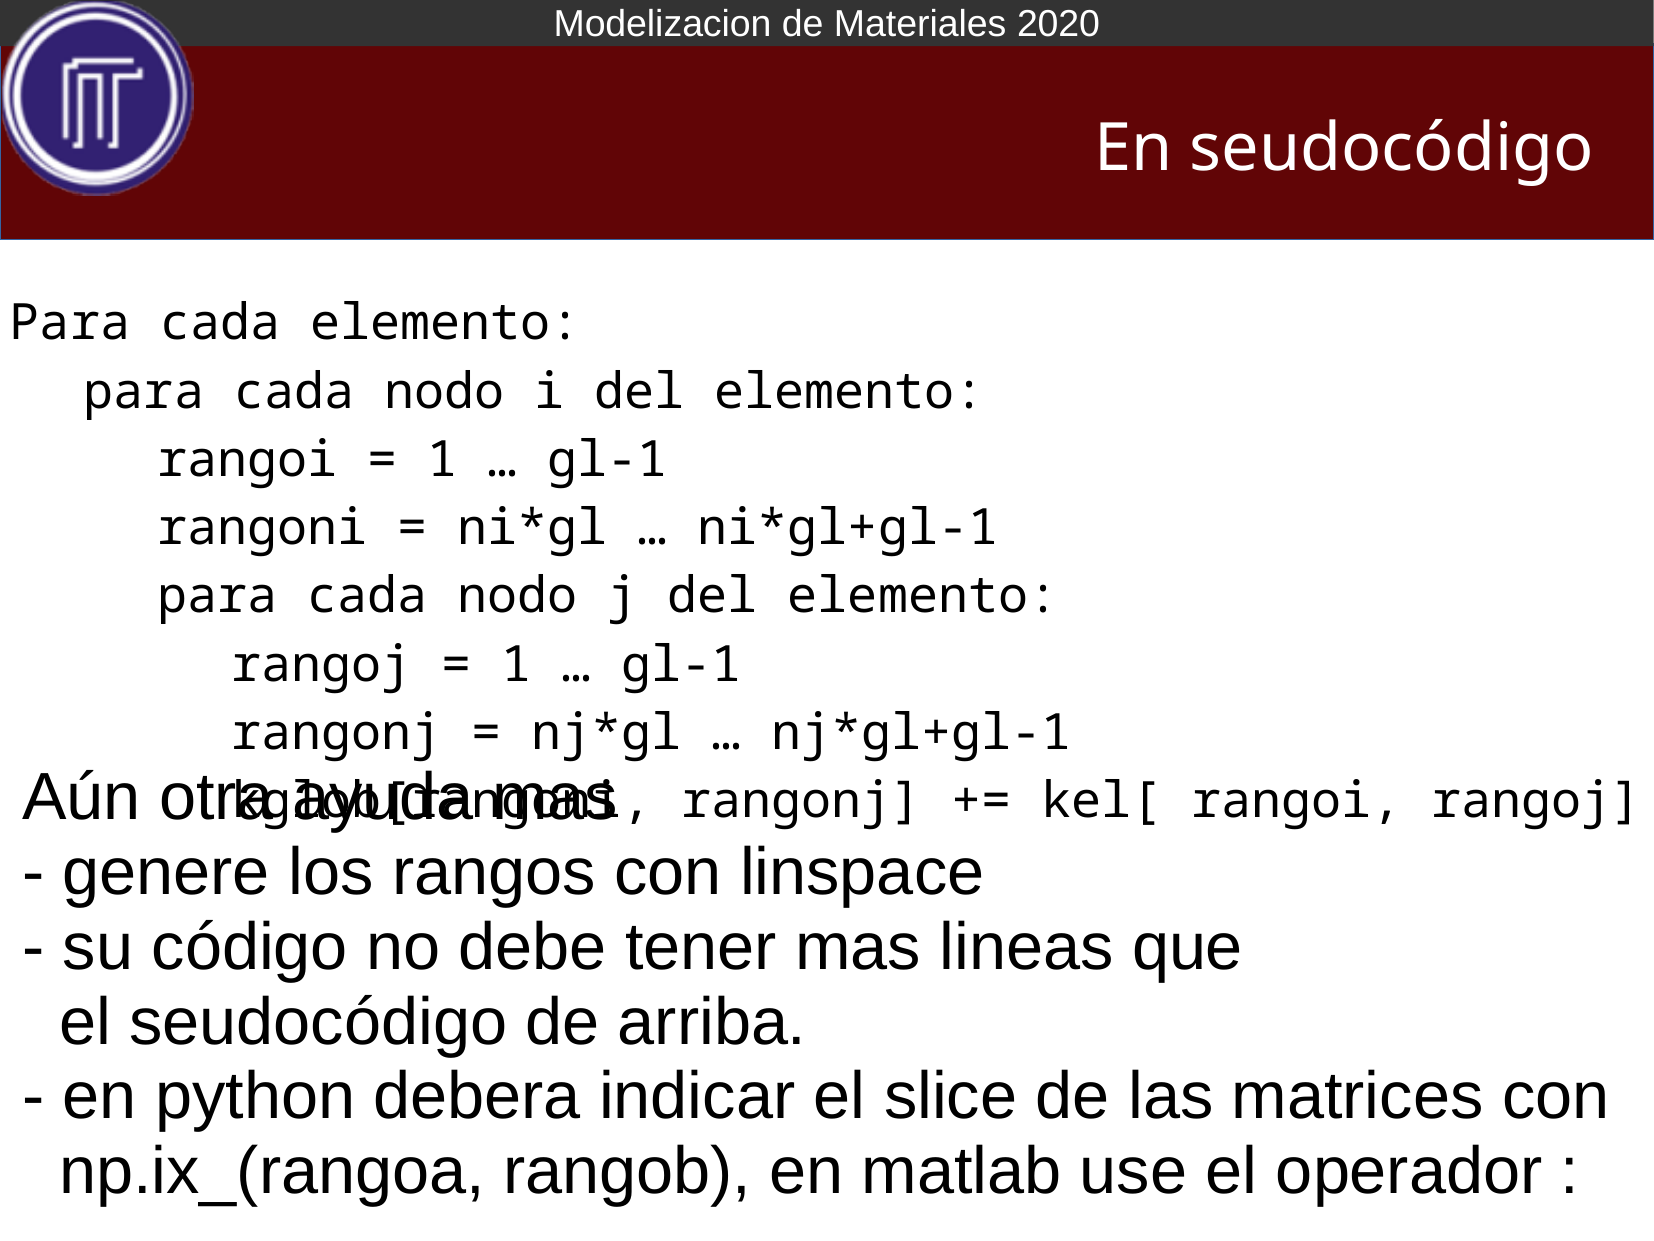

# En seudocódigo
Para cada elemento:
	para cada nodo i del elemento:
		rangoi = 1 … gl-1
		rangoni = ni*gl … ni*gl+gl-1
		para cada nodo j del elemento:
			rangoj = 1 … gl-1
			rangonj = nj*gl … nj*gl+gl-1
			kglob[rangoni, rangonj] += kel[ rangoi, rangoj]
 Aún otra ayuda mas
 - genere los rangos con linspace
 - su código no debe tener mas lineas que
 el seudocódigo de arriba.
 - en python debera indicar el slice de las matrices con
 np.ix_(rangoa, rangob), en matlab use el operador :